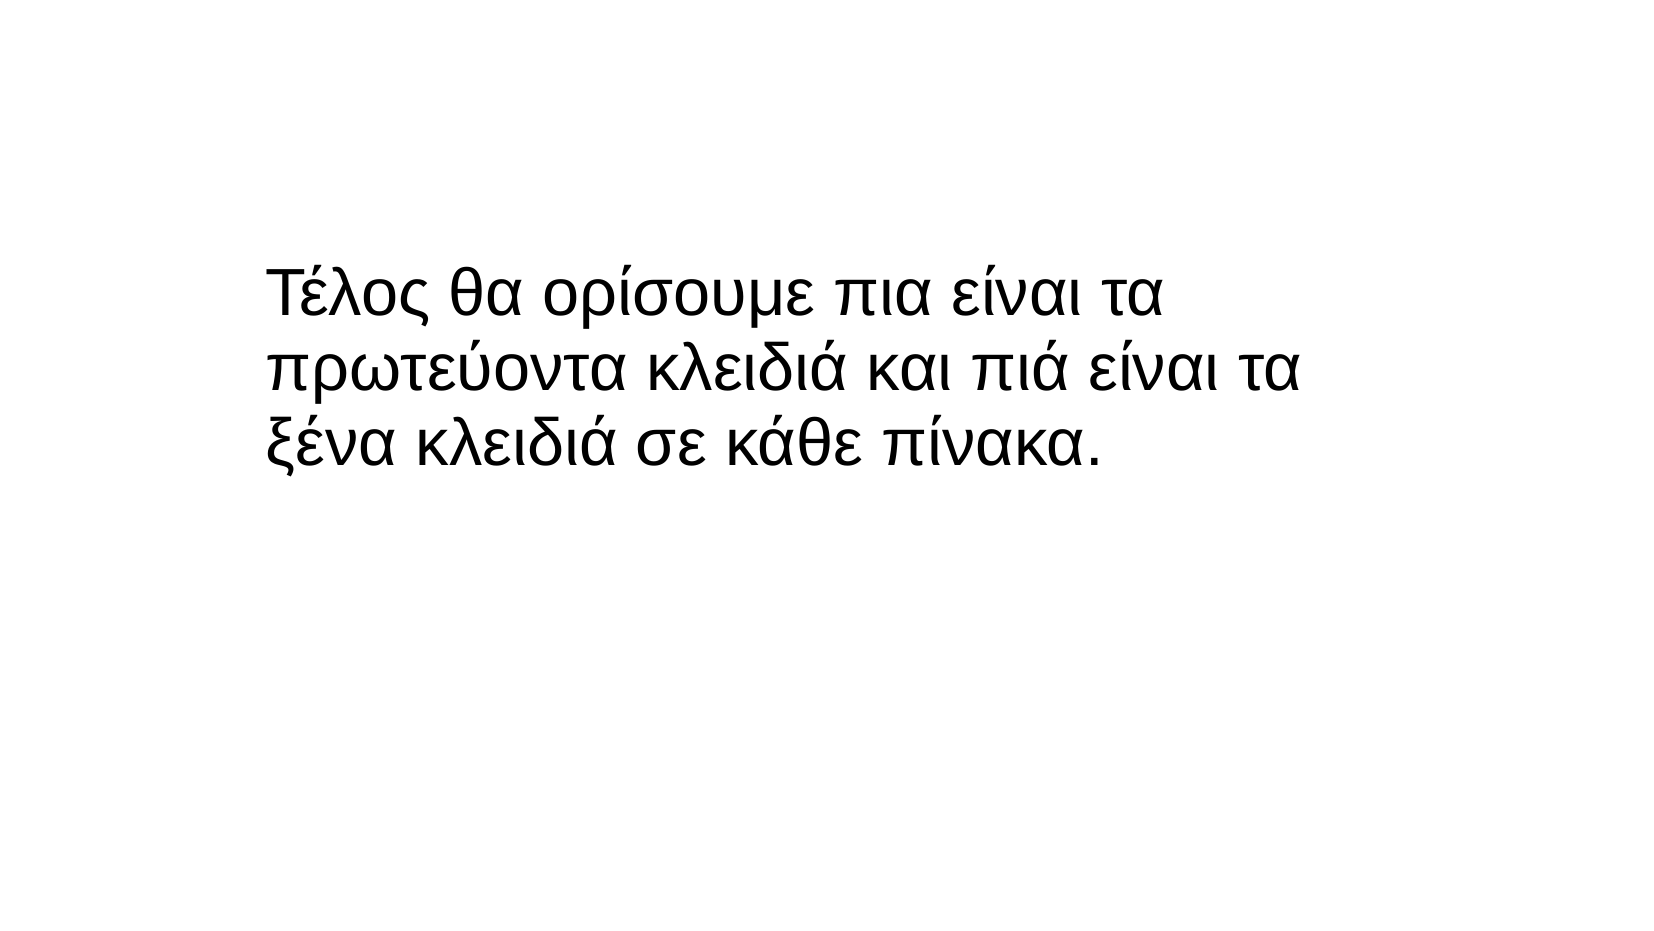

# Τέλος θα ορίσουμε πια είναι τα πρωτεύοντα κλειδιά και πιά είναι τα ξένα κλειδιά σε κάθε πίνακα.